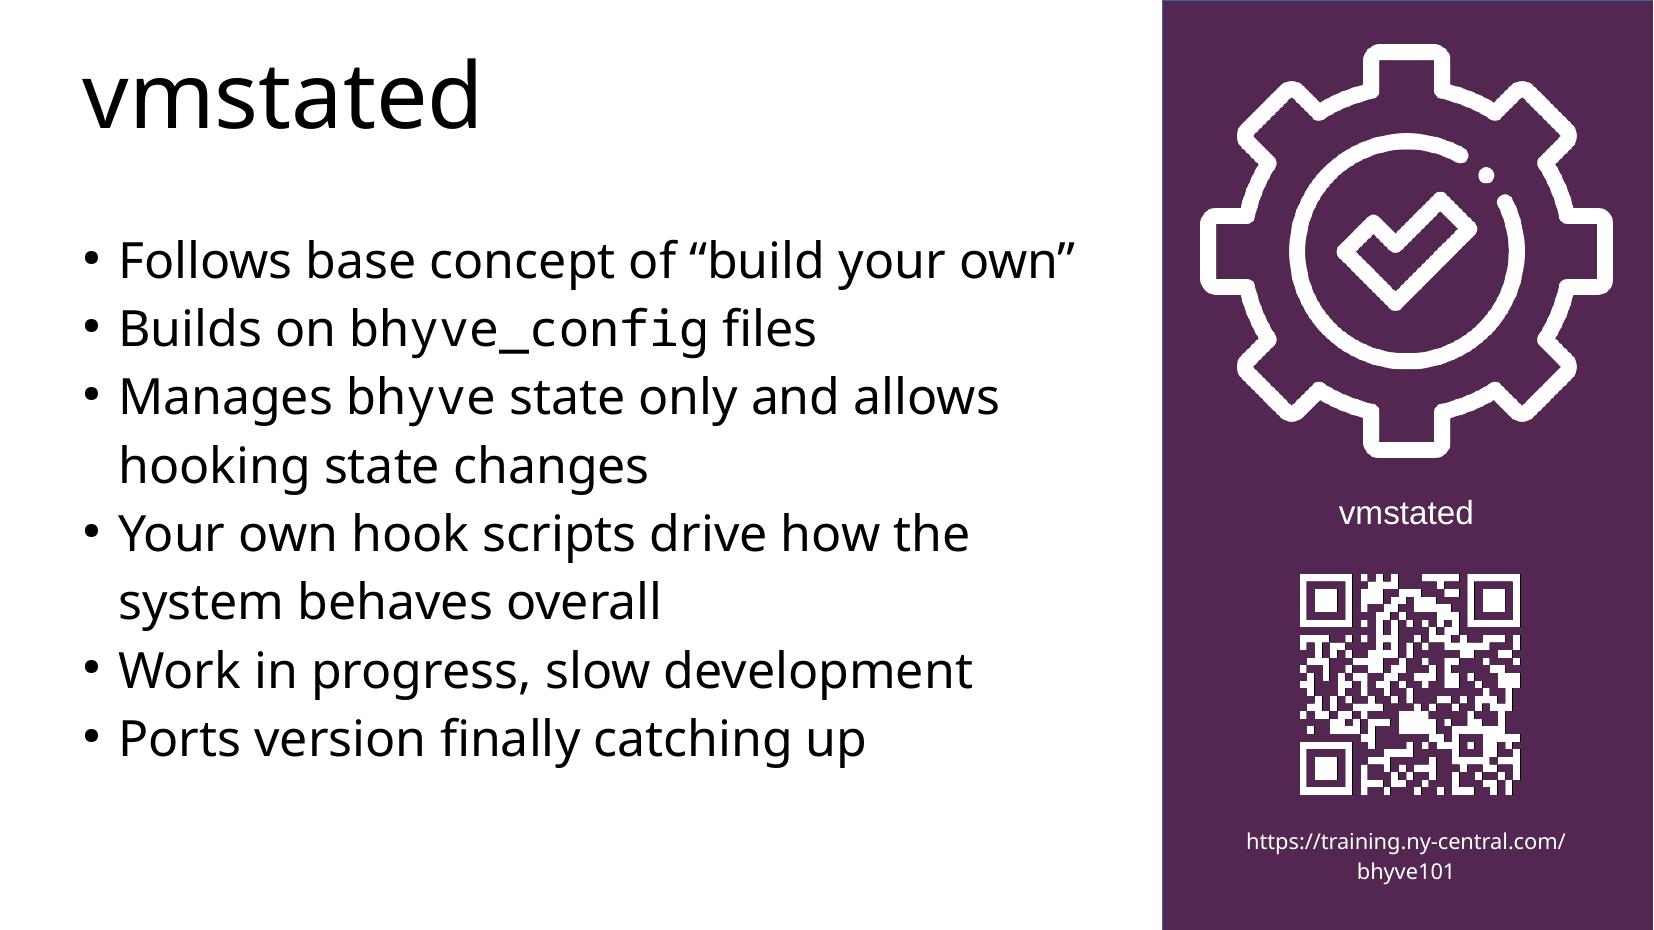

# vmstated
Follows base concept of “build your own”
Builds on bhyve_config files
Manages bhyve state only and allows hooking state changes
Your own hook scripts drive how the system behaves overall
Work in progress, slow development
Ports version finally catching up
vmstated
https://training.ny-central.com/bhyve101